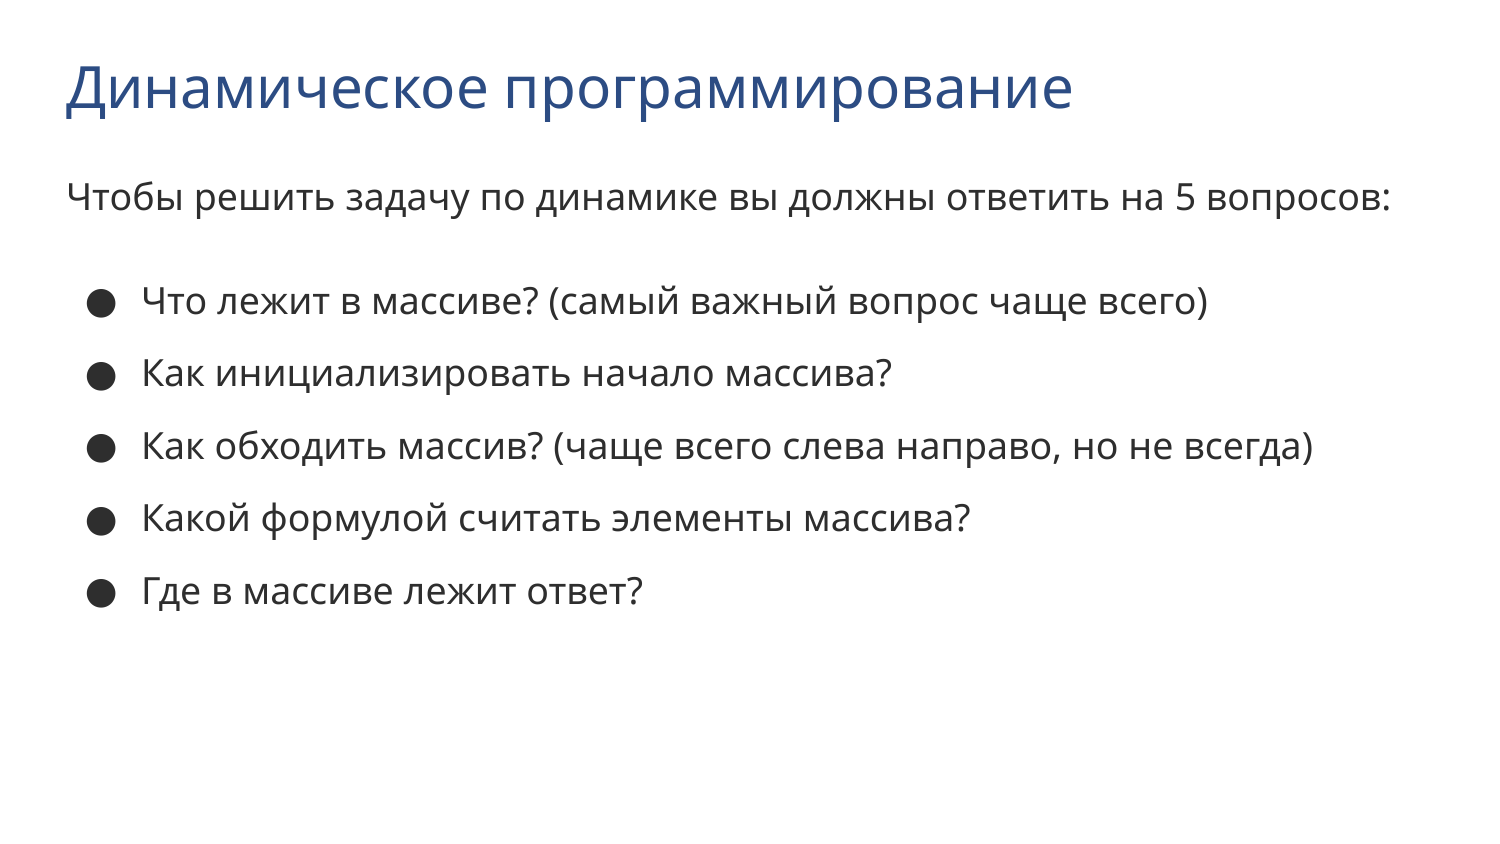

# Динамическое программирование
Чтобы решить задачу по динамике вы должны ответить на 5 вопросов:
Что лежит в массиве? (самый важный вопрос чаще всего)
Как инициализировать начало массива?
Как обходить массив? (чаще всего слева направо, но не всегда)
Какой формулой считать элементы массива?
Где в массиве лежит ответ?